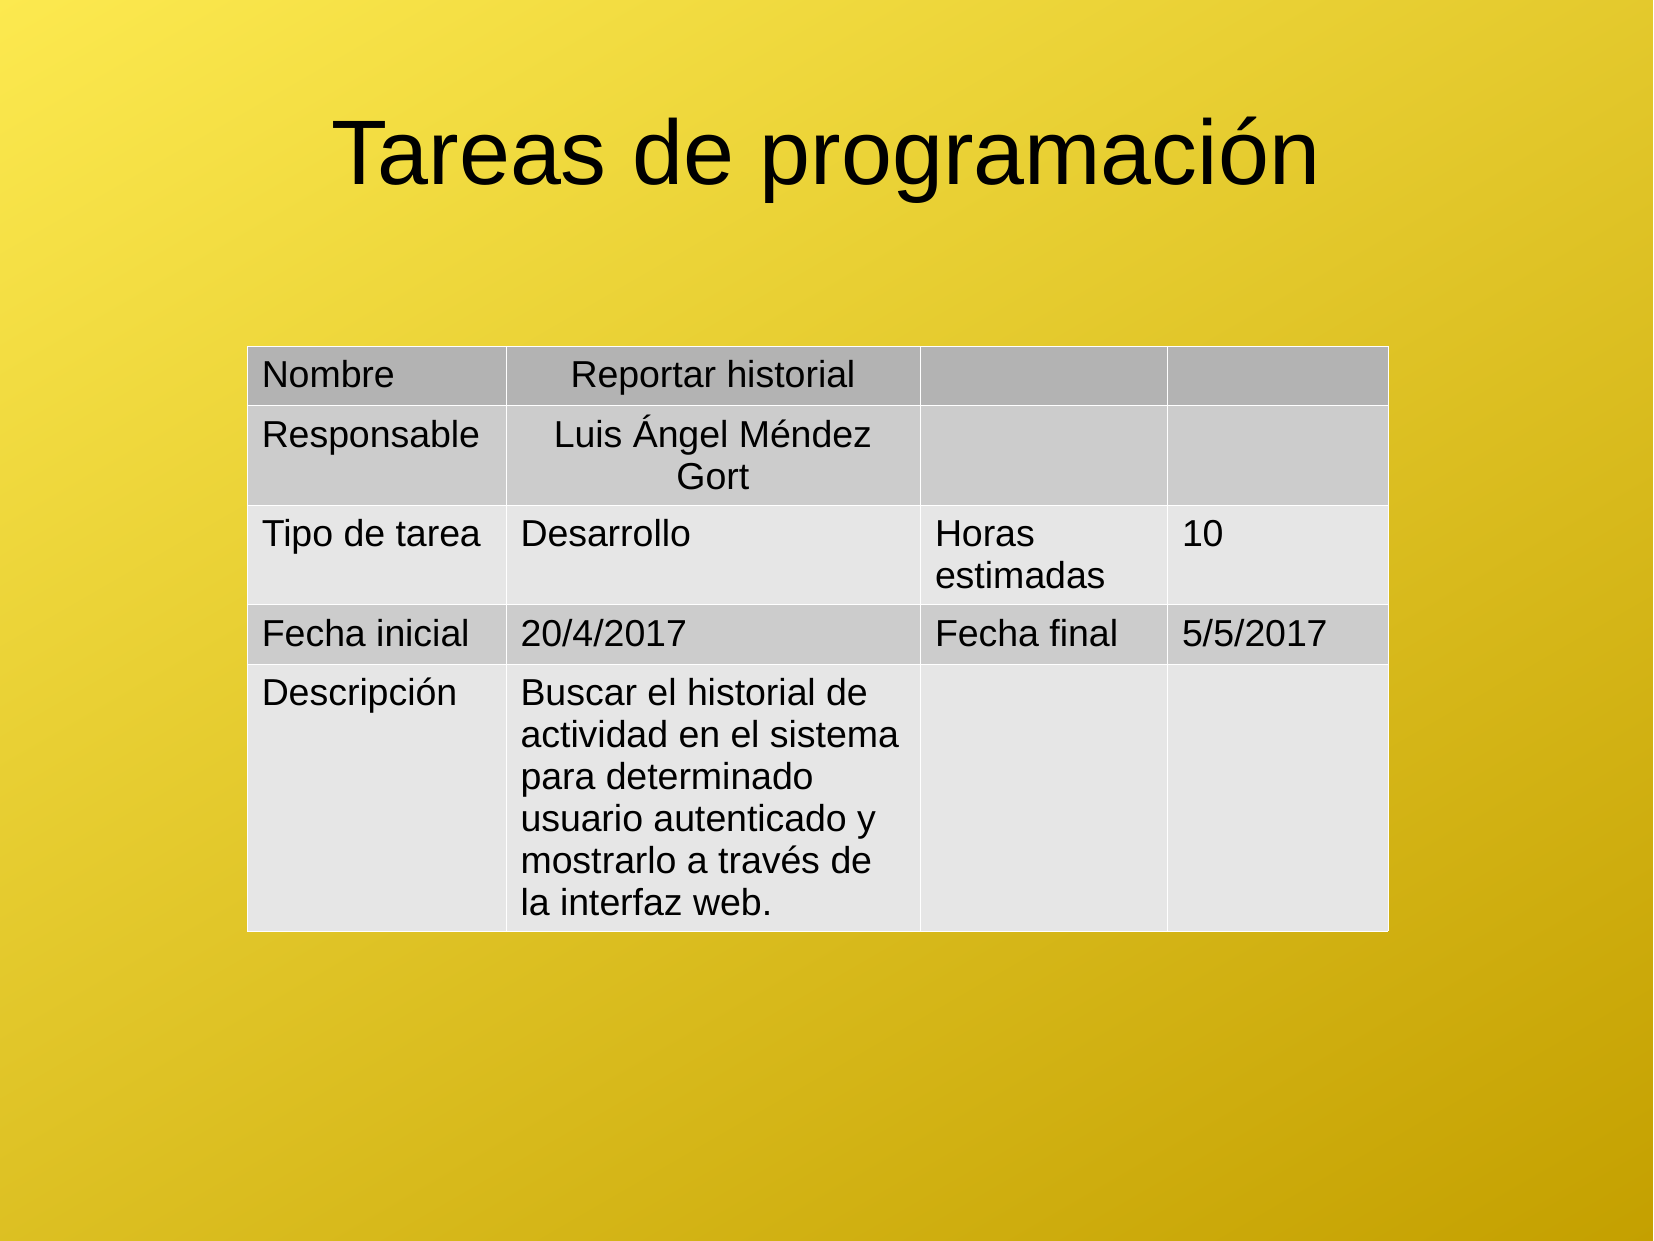

# Tareas de programación
| Nombre | Reportar historial | | |
| --- | --- | --- | --- |
| Responsable | Luis Ángel Méndez Gort | | |
| Tipo de tarea | Desarrollo | Horas estimadas | 10 |
| Fecha inicial | 20/4/2017 | Fecha final | 5/5/2017 |
| Descripción | Buscar el historial de actividad en el sistema para determinado usuario autenticado y mostrarlo a través de la interfaz web. | | |